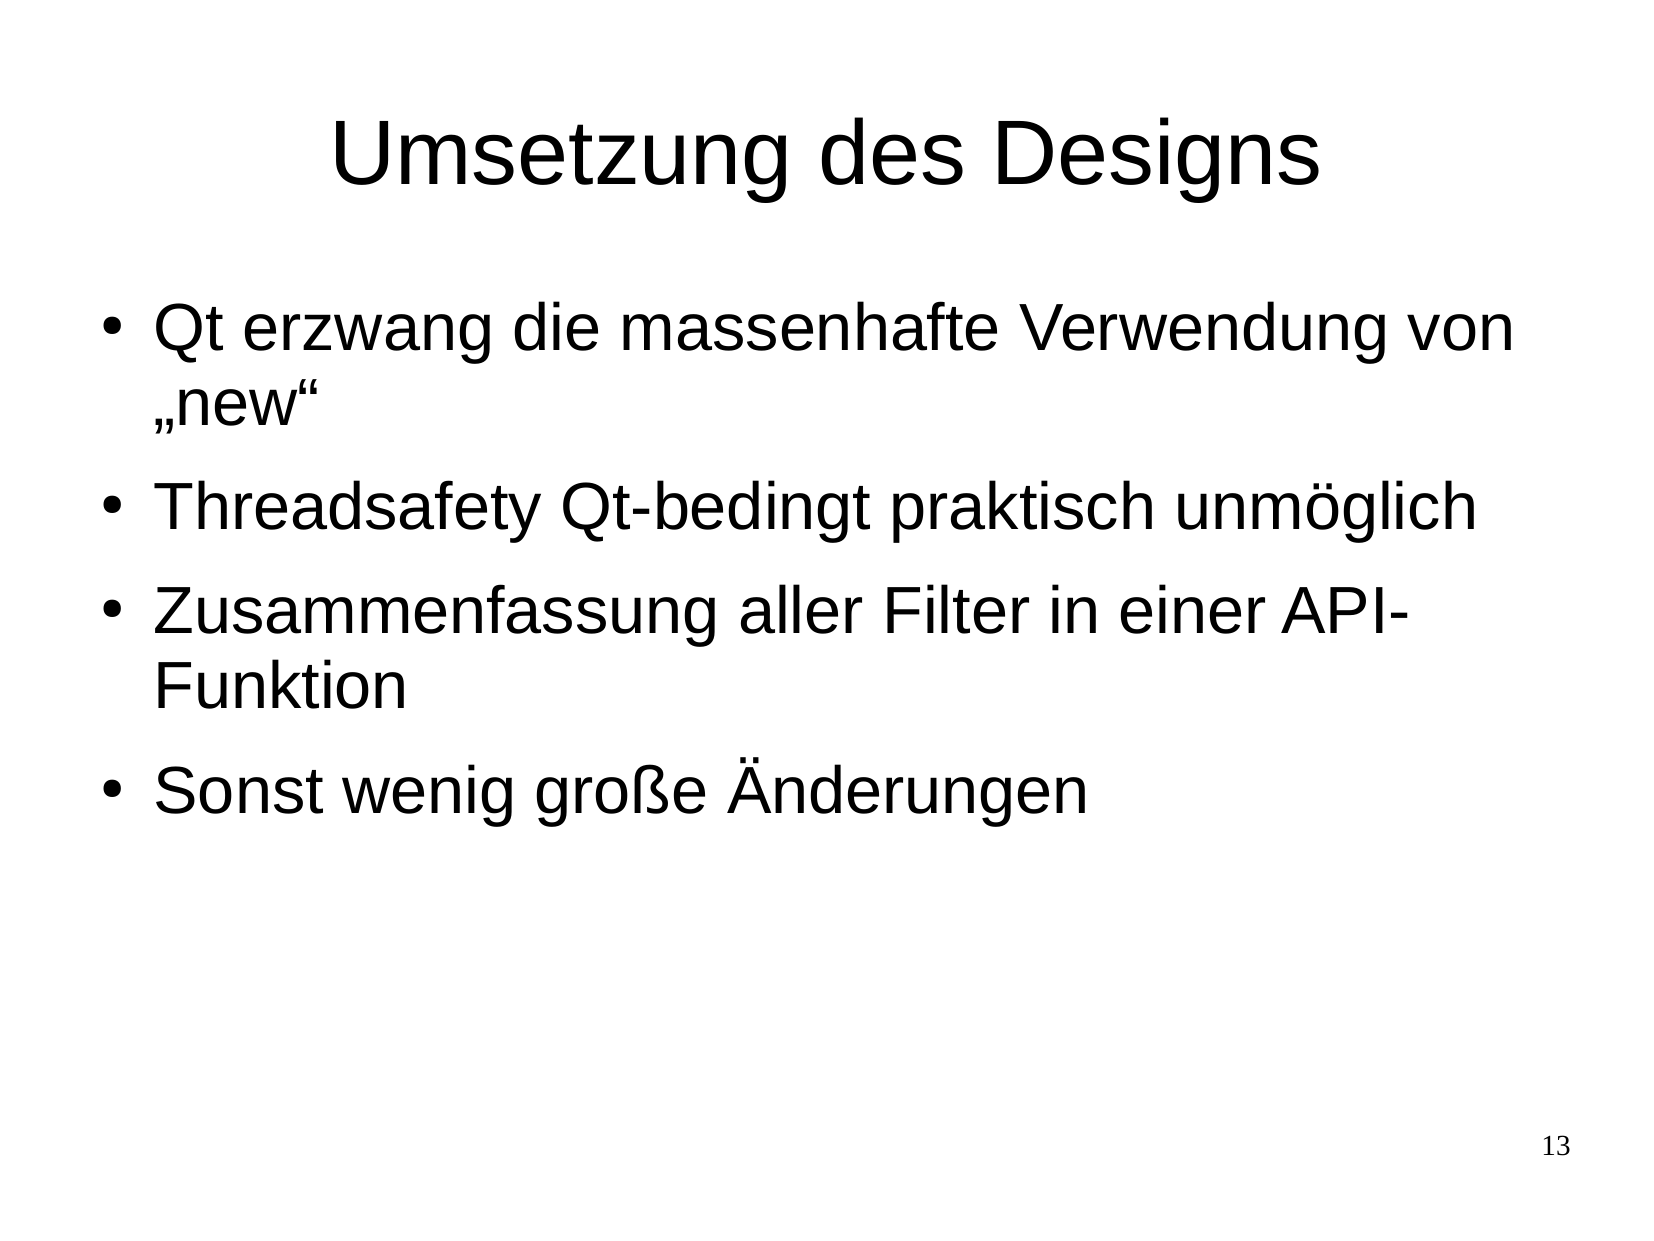

# Umsetzung des Designs
Qt erzwang die massenhafte Verwendung von „new“
Threadsafety Qt-bedingt praktisch unmöglich
Zusammenfassung aller Filter in einer API-Funktion
Sonst wenig große Änderungen
13